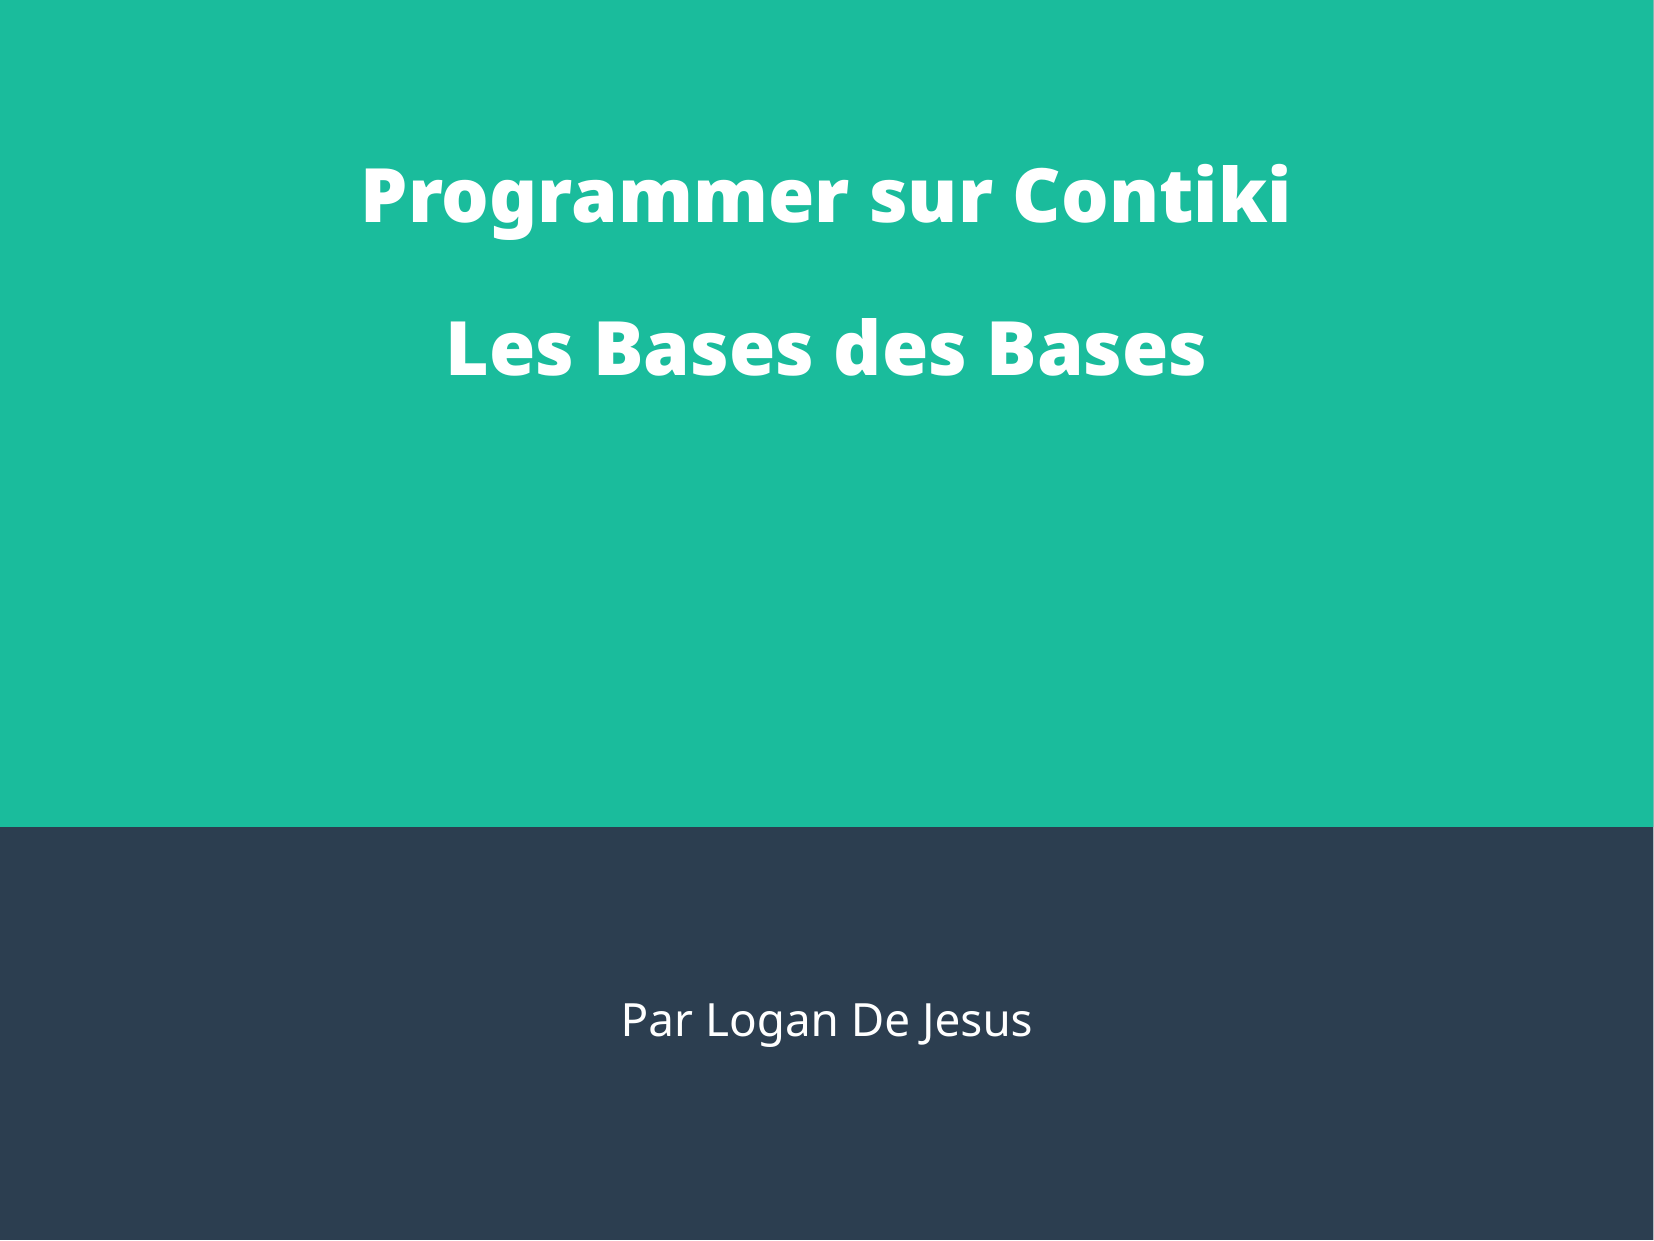

# Programmer sur Contiki Les Bases des Bases
Par Logan De Jesus